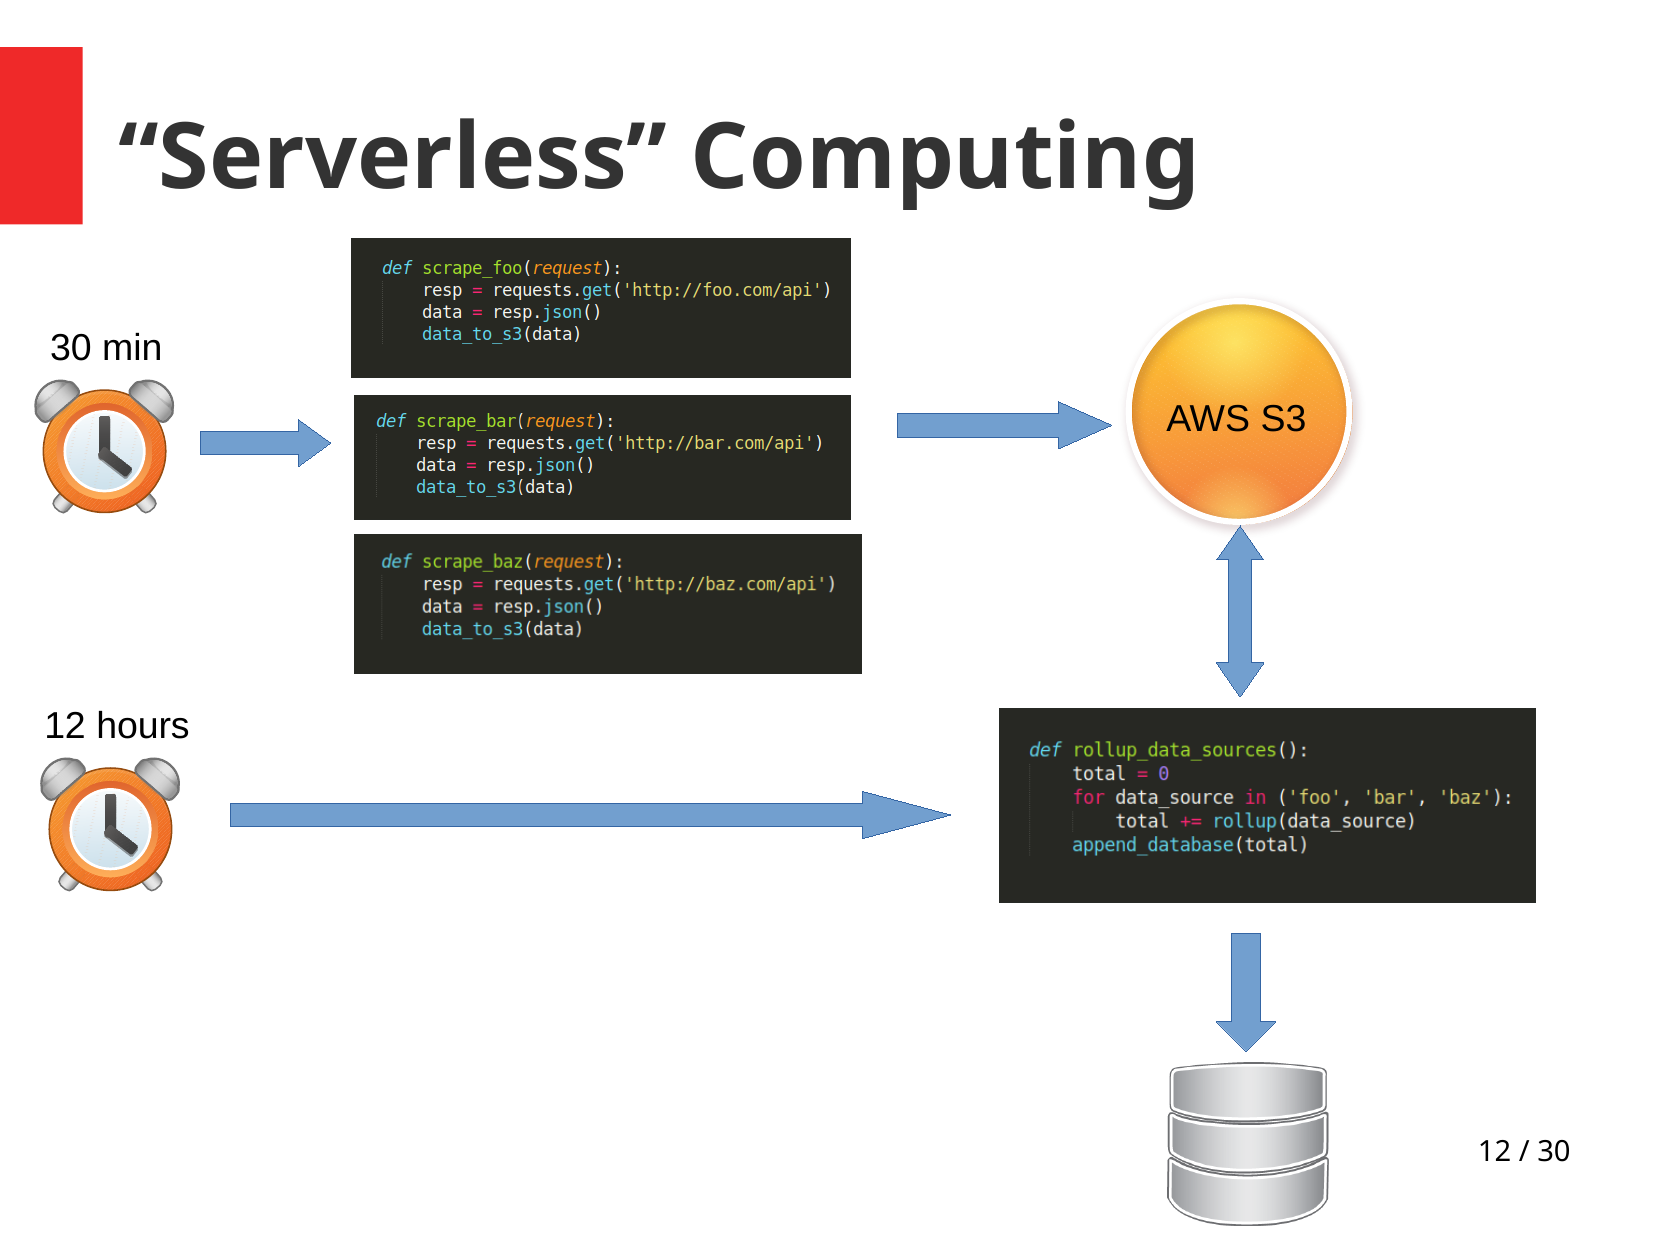

# “Serverless” Computing
30 min
AWS S3
12 hours
12